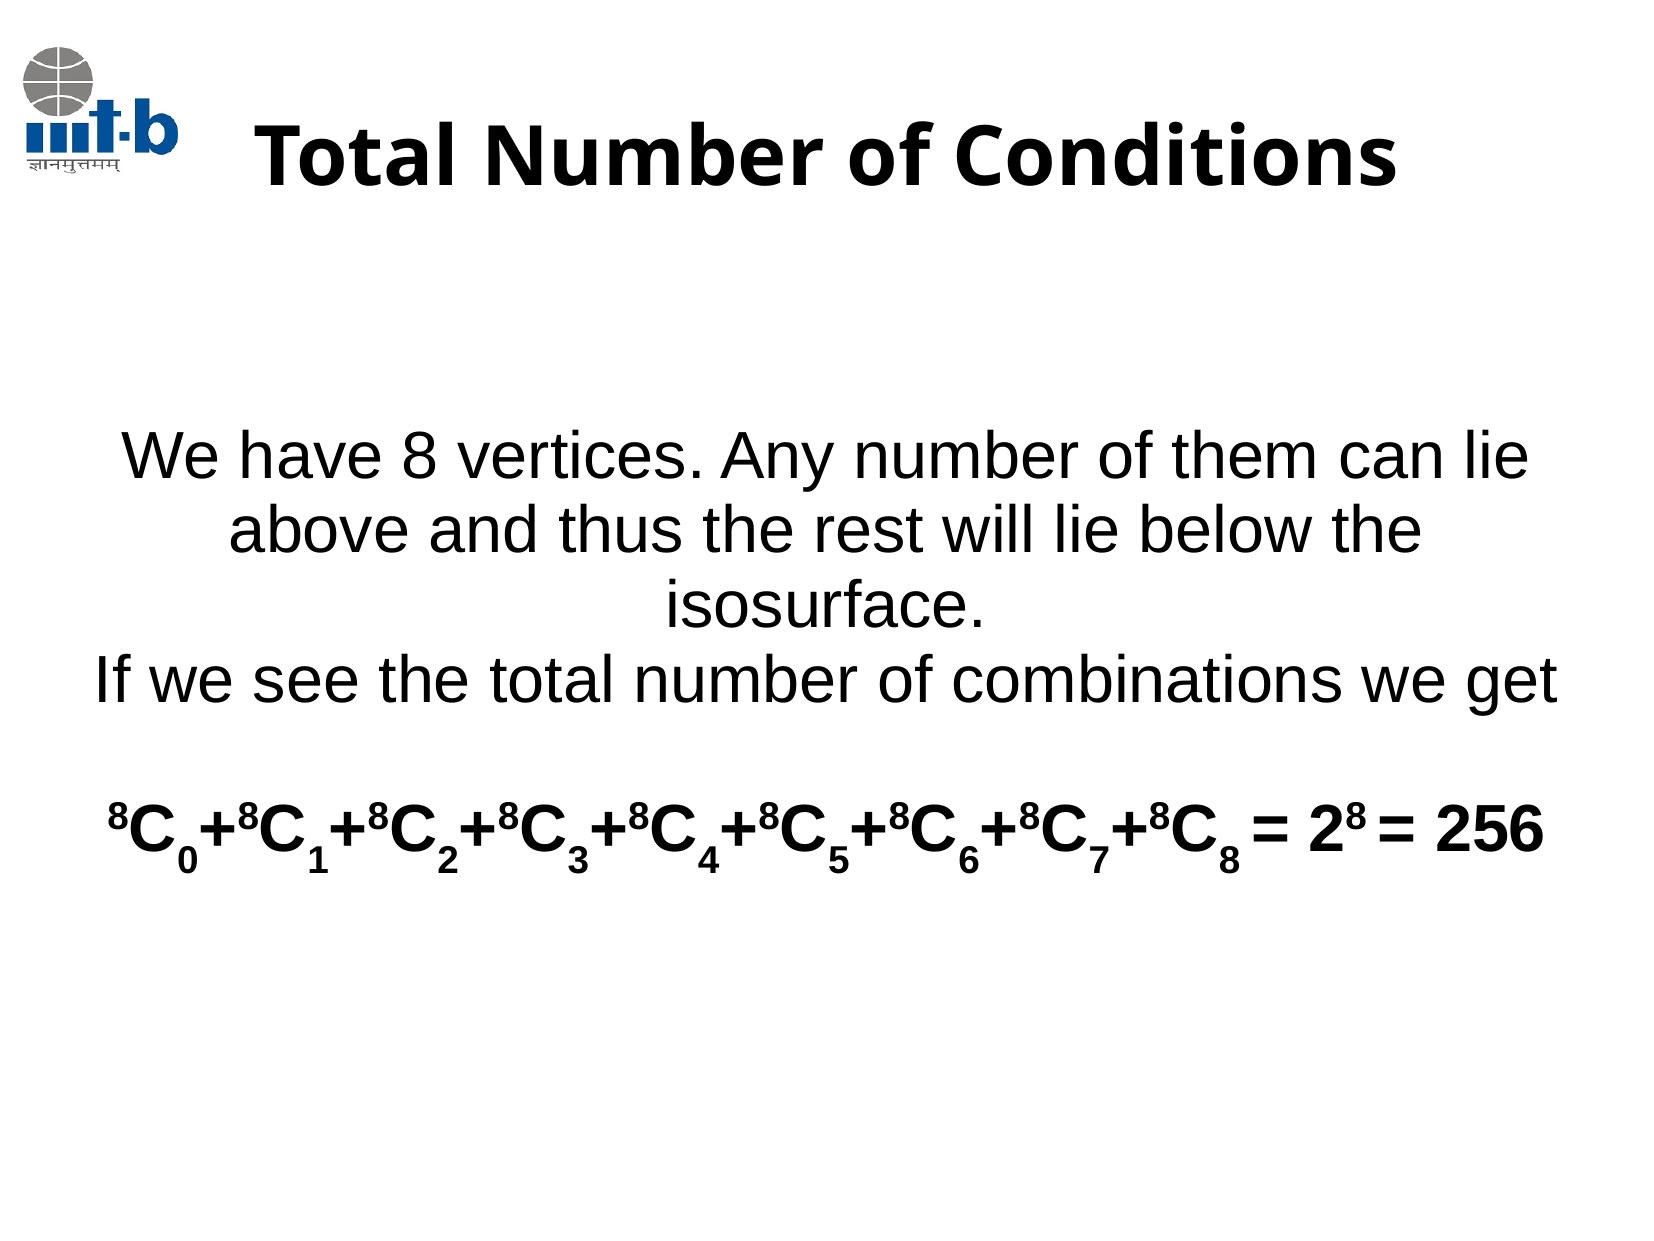

# Total Number of Conditions
We have 8 vertices. Any number of them can lie above and thus the rest will lie below the isosurface.
If we see the total number of combinations we get
8C0+8C1+8C2+8C3+8C4+8C5+8C6+8C7+8C8 = 28 = 256